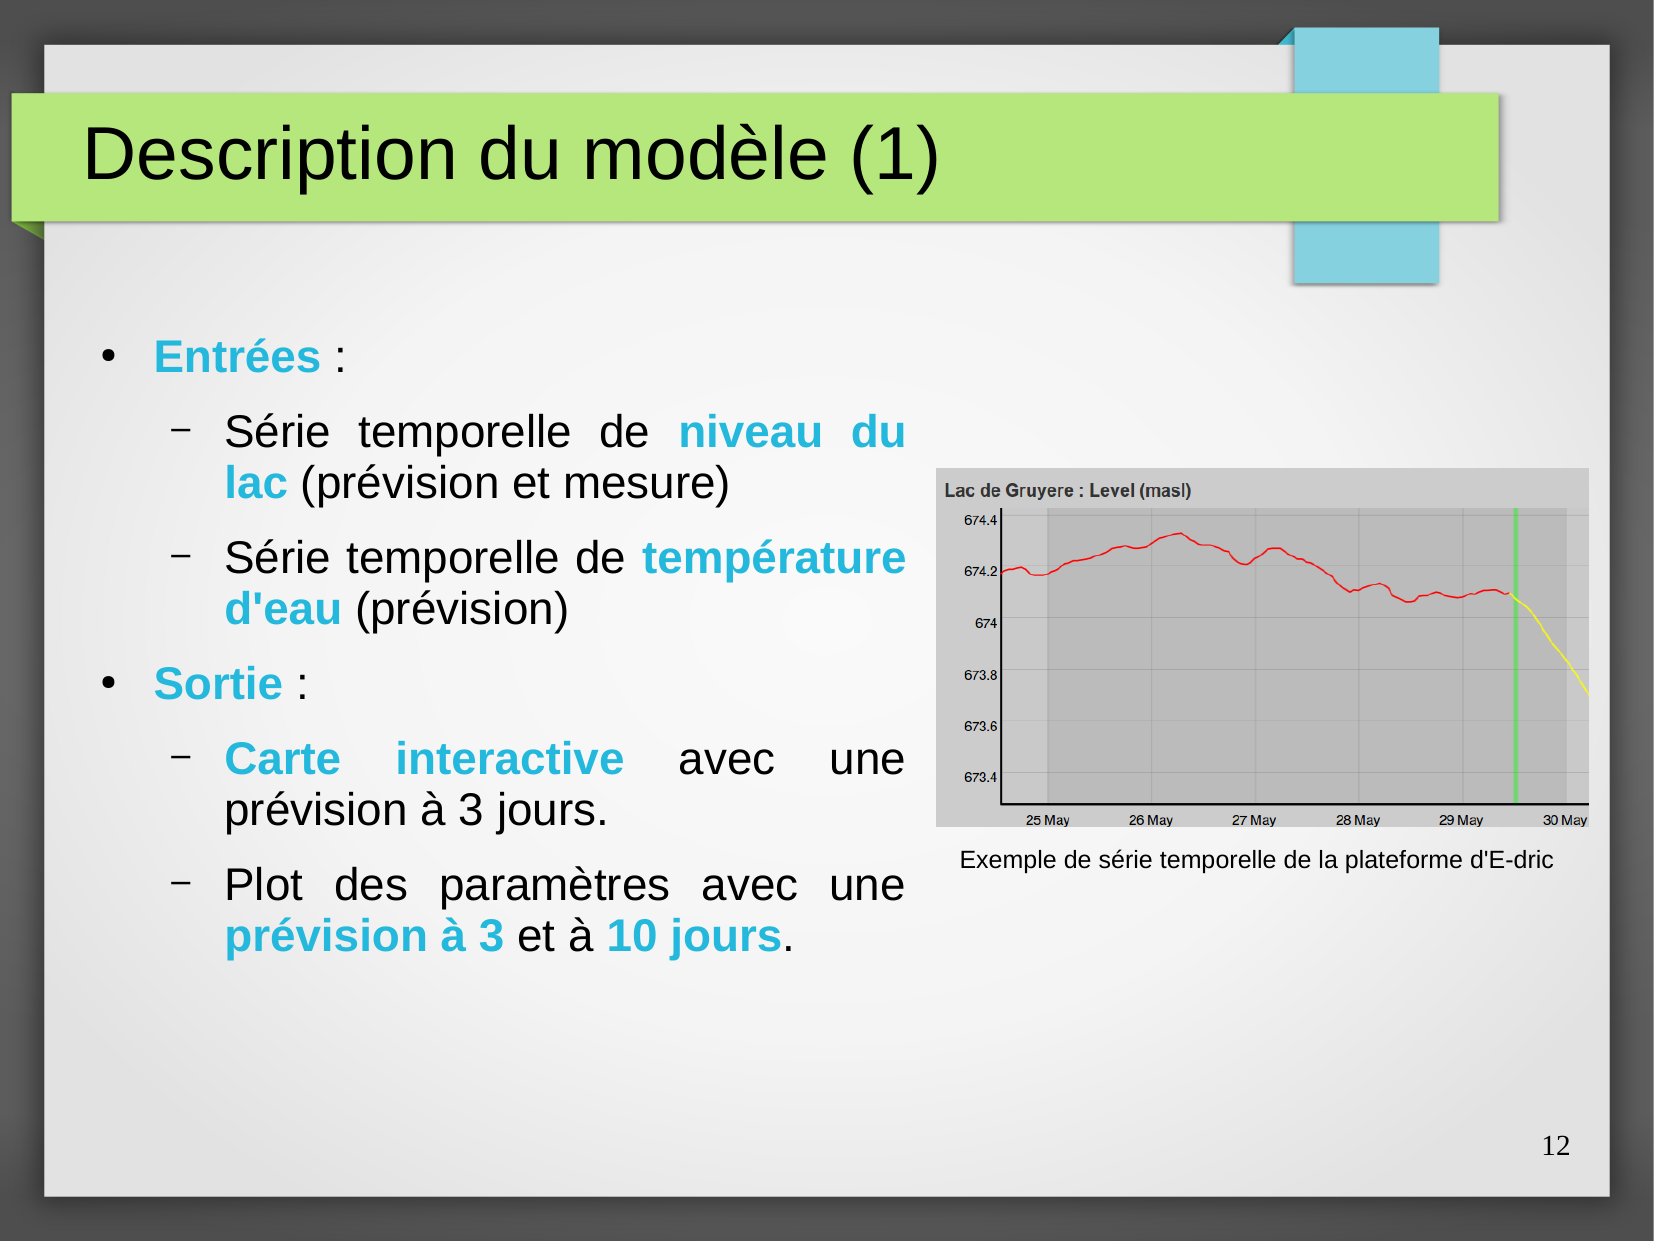

# Description du modèle (1)
Entrées :
Série temporelle de niveau du lac (prévision et mesure)
Série temporelle de température d'eau (prévision)
Sortie :
Carte interactive avec une prévision à 3 jours.
Plot des paramètres avec une prévision à 3 et à 10 jours.
Exemple de série temporelle de la plateforme d'E-dric
12